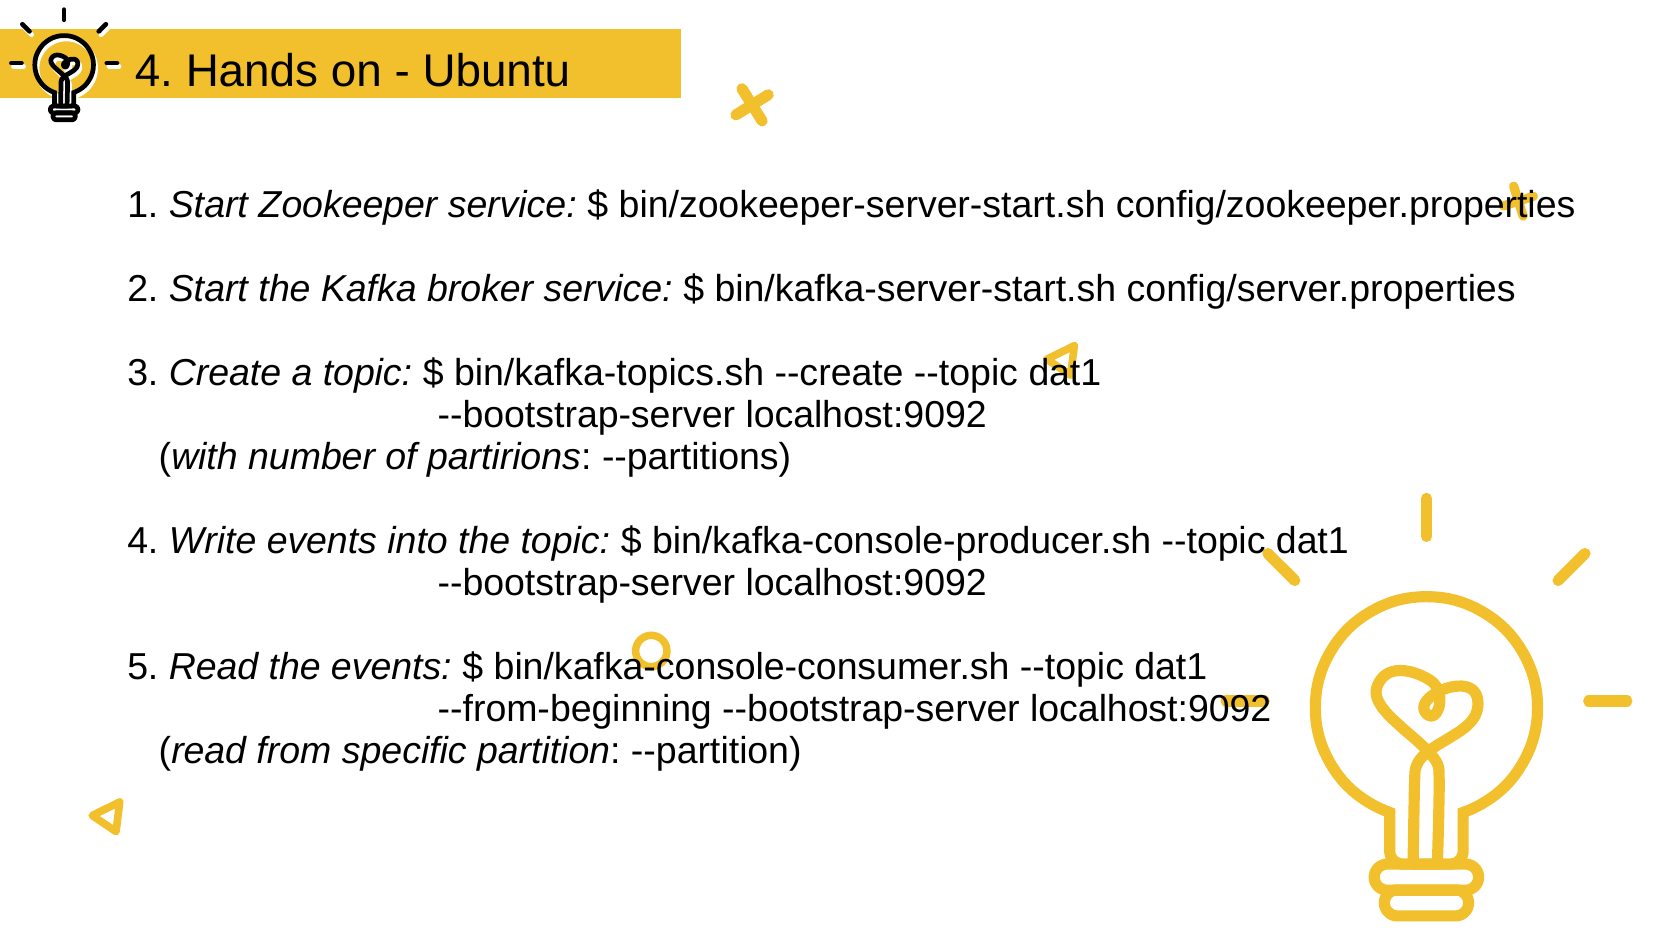

4. Hands on - Ubuntu
1. Start Zookeeper service: $ bin/zookeeper-server-start.sh config/zookeeper.properties
2. Start the Kafka broker service: $ bin/kafka-server-start.sh config/server.properties
3. Create a topic: $ bin/kafka-topics.sh --create --topic dat1
				 --bootstrap-server localhost:9092
 (with number of partirions: --partitions)
4. Write events into the topic: $ bin/kafka-console-producer.sh --topic dat1
				 --bootstrap-server localhost:9092
5. Read the events: $ bin/kafka-console-consumer.sh --topic dat1
				 --from-beginning --bootstrap-server localhost:9092
 (read from specific partition: --partition)